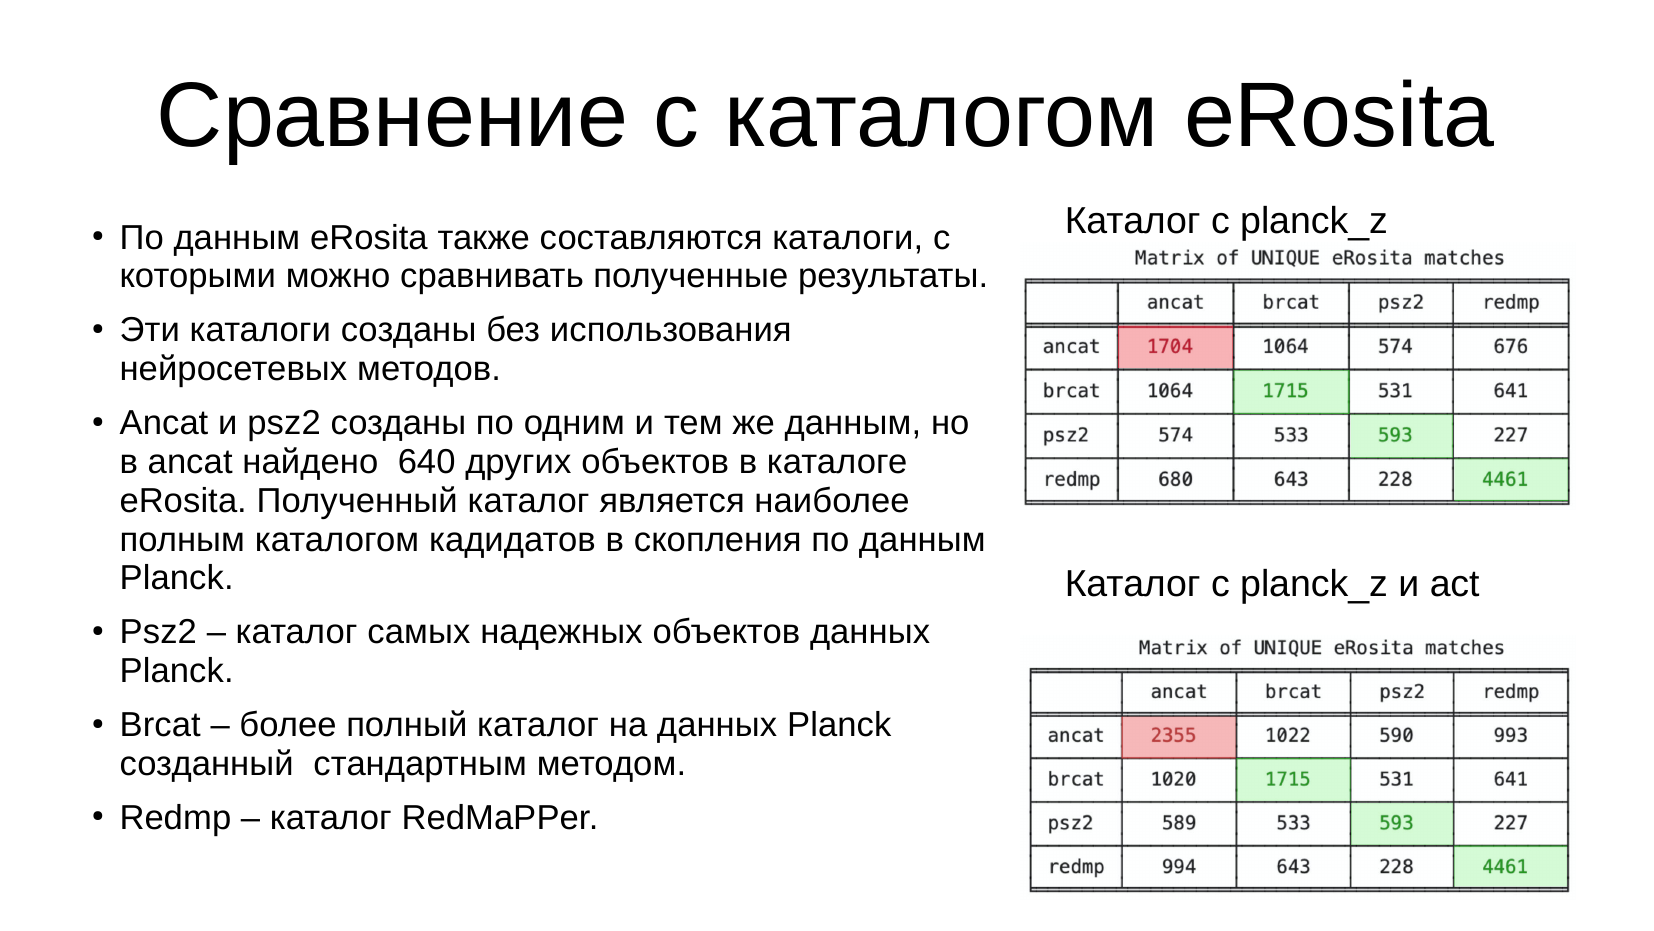

# Сравнение с каталогом eRosita
Каталог с planck_z
По данным eRosita также составляются каталоги, с которыми можно сравнивать полученные результаты.
Эти каталоги созданы без использования нейросетевых методов.
Ancat и psz2 созданы по одним и тем же данным, но в ancat найдено 640 других объектов в каталоге eRosita. Полученный каталог является наиболее полным каталогом кадидатов в скопления по данным Planck.
Psz2 – каталог самых надежных объектов данных Planck.
Brcat – более полный каталог на данных Planck созданный стандартным методом.
Redmp – каталог RedMaPPer.
Каталог с planck_z и act